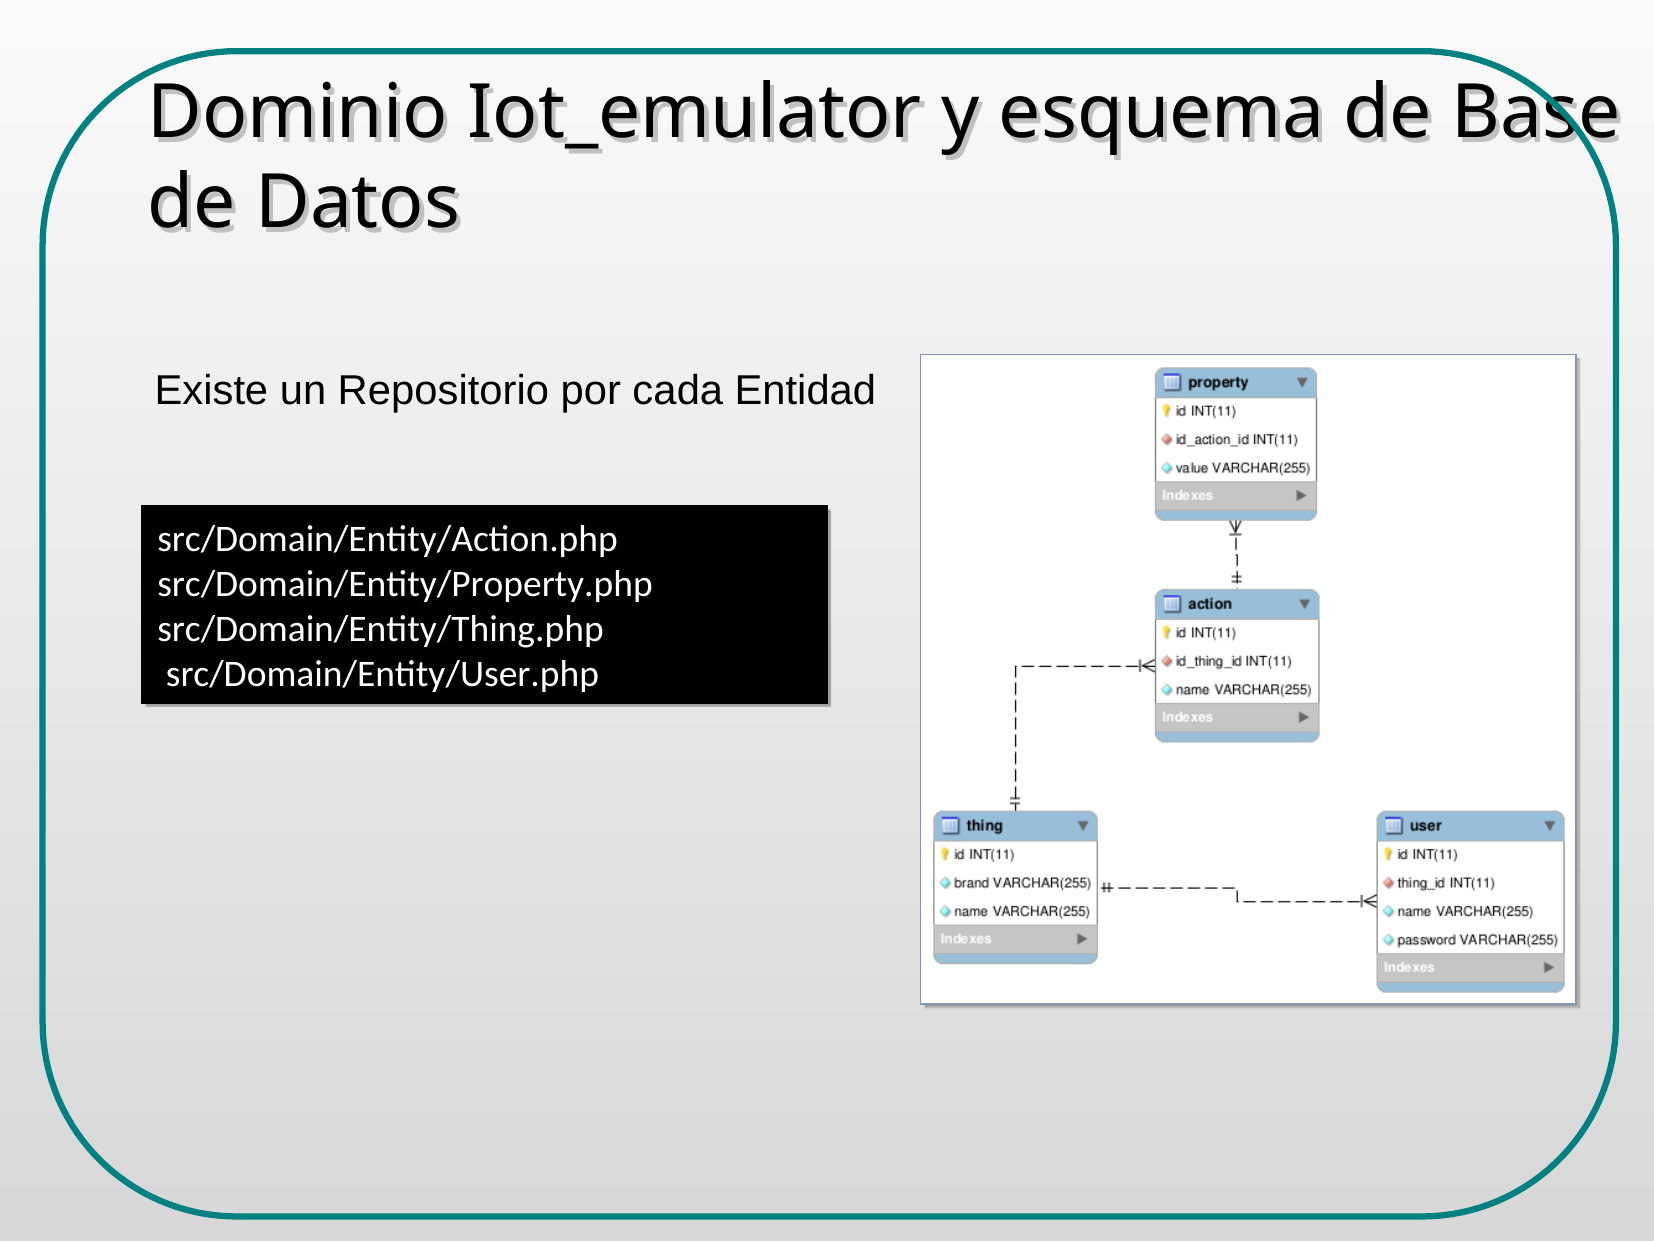

# Dominio Iot_emulator y esquema de Base de Datos
Existe un Repositorio por cada Entidad
src/Domain/Entity/Action.php
src/Domain/Entity/Property.php
src/Domain/Entity/Thing.php
 src/Domain/Entity/User.php